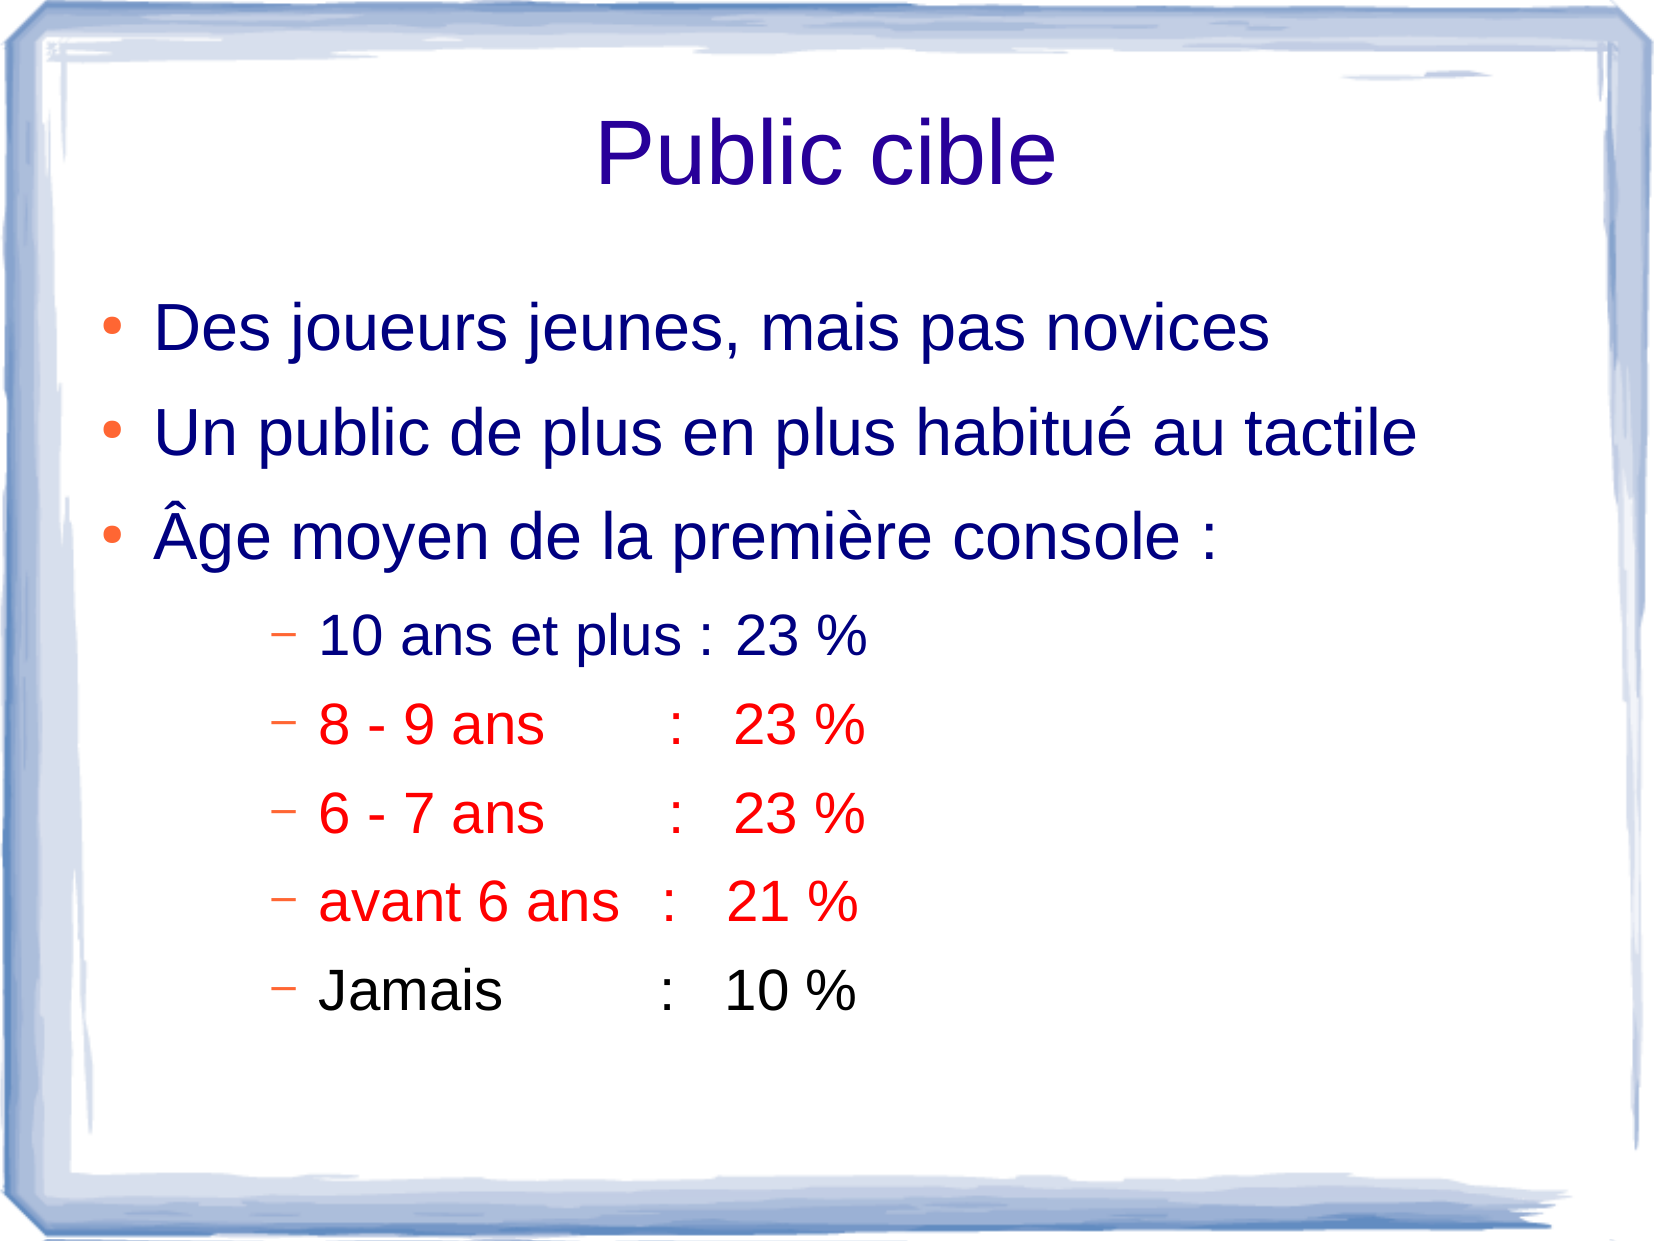

# Public cible
Des joueurs jeunes, mais pas novices
Un public de plus en plus habitué au tactile
Âge moyen de la première console :
10 ans et plus :	23 %
8 - 9 ans	  : 23 %
6 - 7 ans	  : 23 %
avant 6 ans	: 21 %
Jamais	  : 10 %